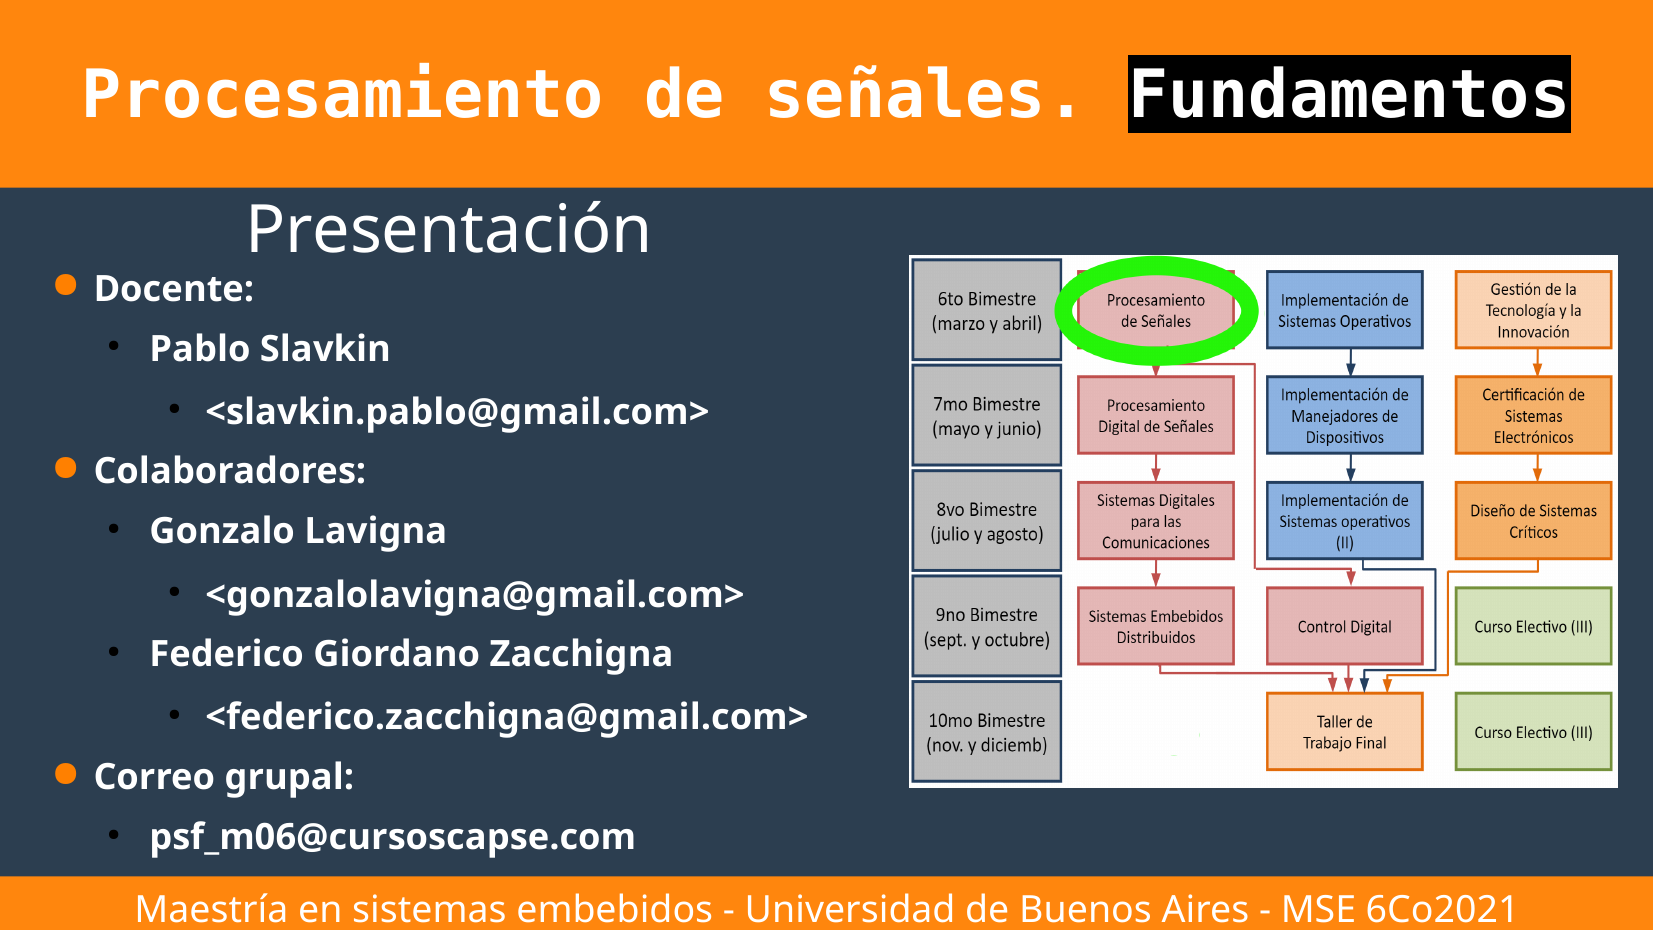

# Procesamiento de señales. Fundamentos
Presentación
Docente:
Pablo Slavkin
<slavkin.pablo@gmail.com>
Colaboradores:
Gonzalo Lavigna
<gonzalolavigna@gmail.com>
Federico Giordano Zacchigna
<federico.zacchigna@gmail.com>
Correo grupal:
psf_m06@cursoscapse.com